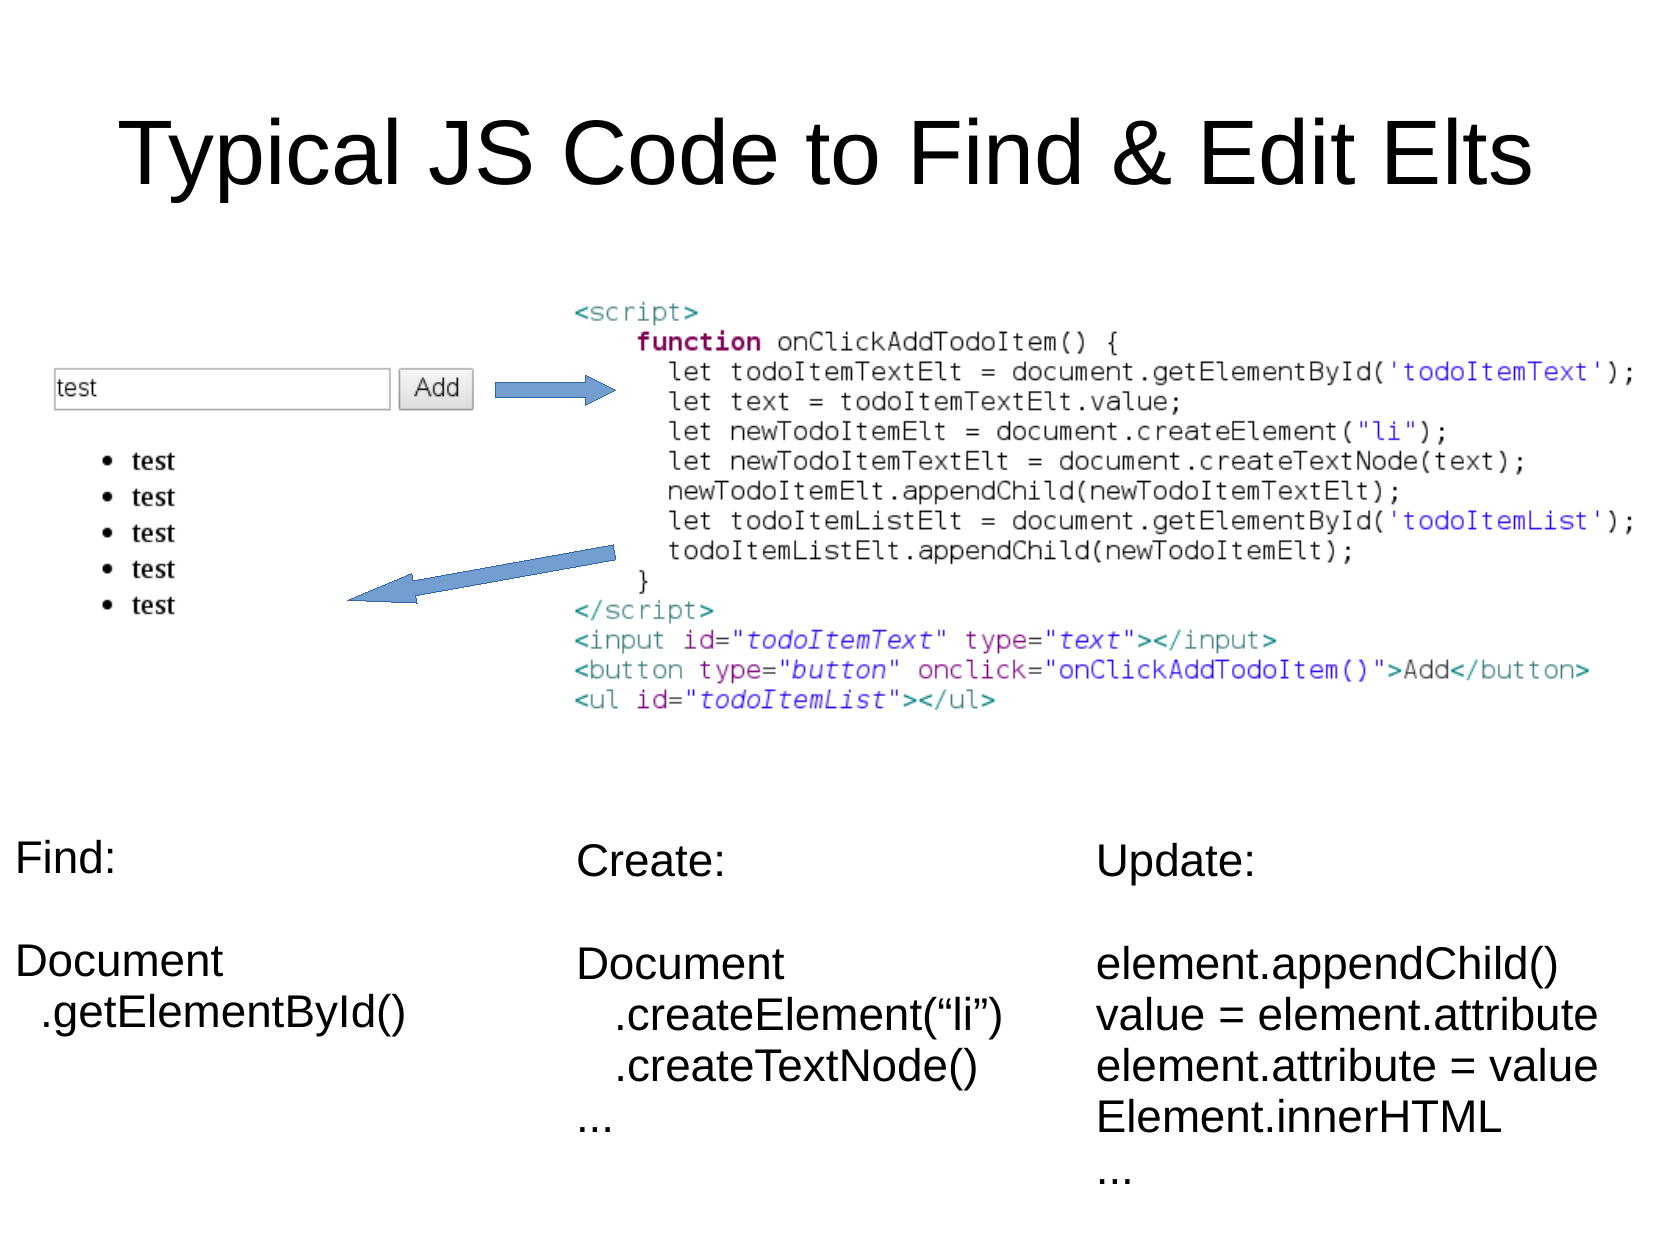

# Typical JS Code to Find & Edit Elts
Find:
Document
 .getElementById()
Create:
Document
 .createElement(“li”)
 .createTextNode()
...
Update:
element.appendChild()
value = element.attribute
element.attribute = value
Element.innerHTML
...